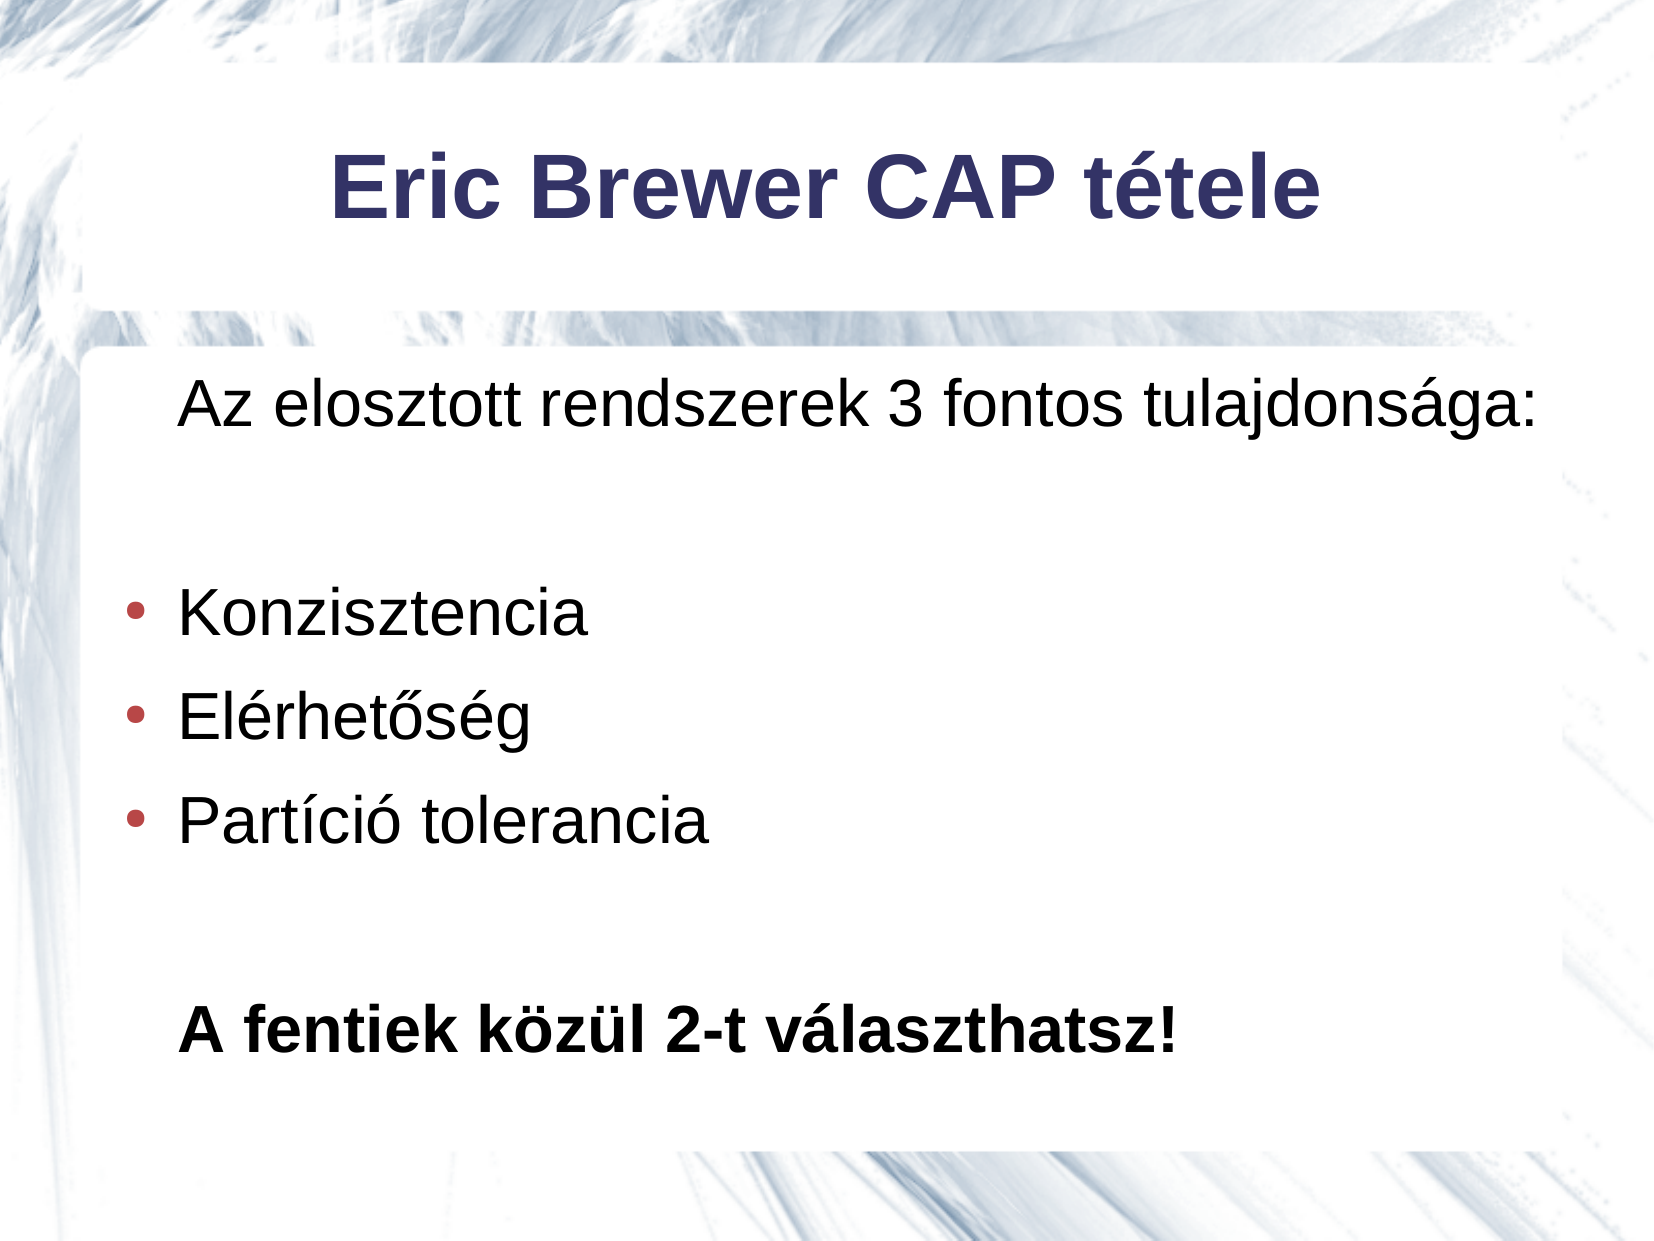

# Eric Brewer CAP tétele
Az elosztott rendszerek 3 fontos tulajdonsága:
Konzisztencia
Elérhetőség
Partíció tolerancia
A fentiek közül 2-t választhatsz!